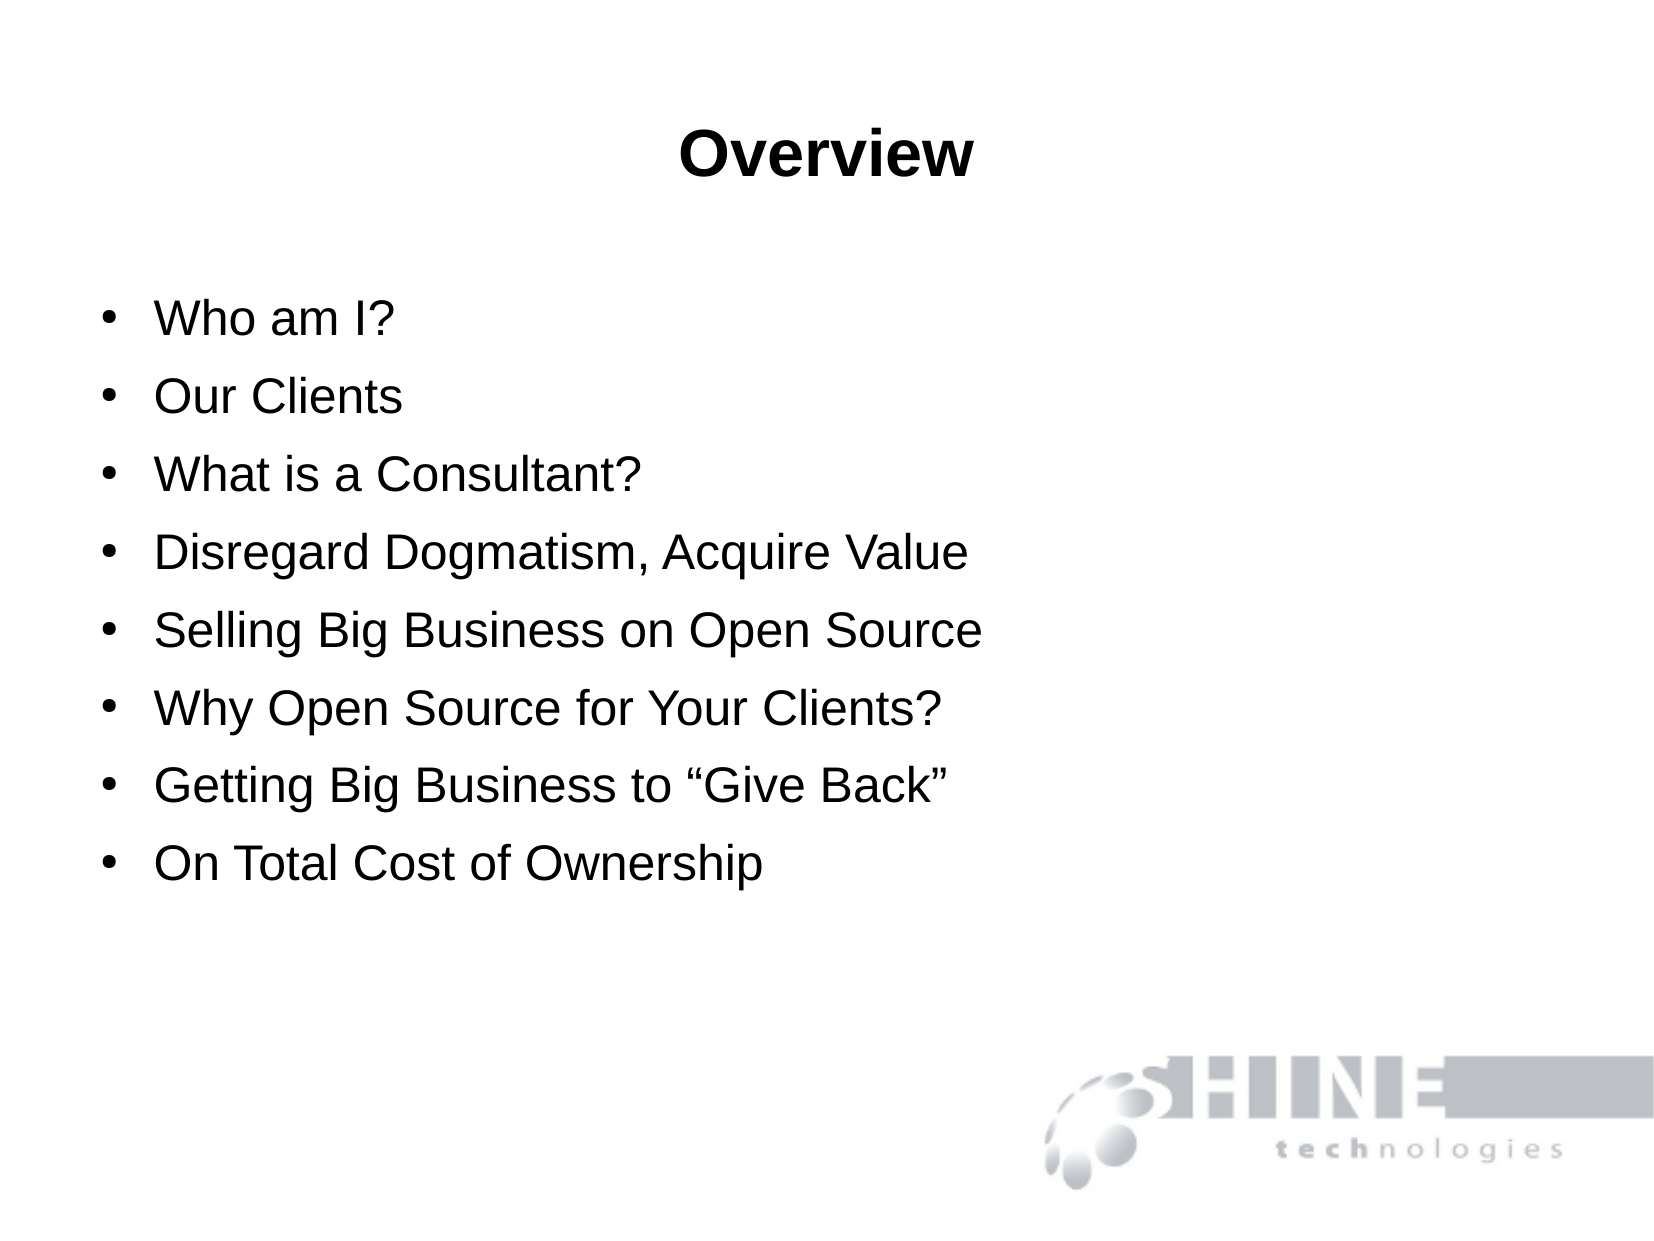

# Overview
Who am I?
Our Clients
What is a Consultant?
Disregard Dogmatism, Acquire Value
Selling Big Business on Open Source
Why Open Source for Your Clients?
Getting Big Business to “Give Back”
On Total Cost of Ownership